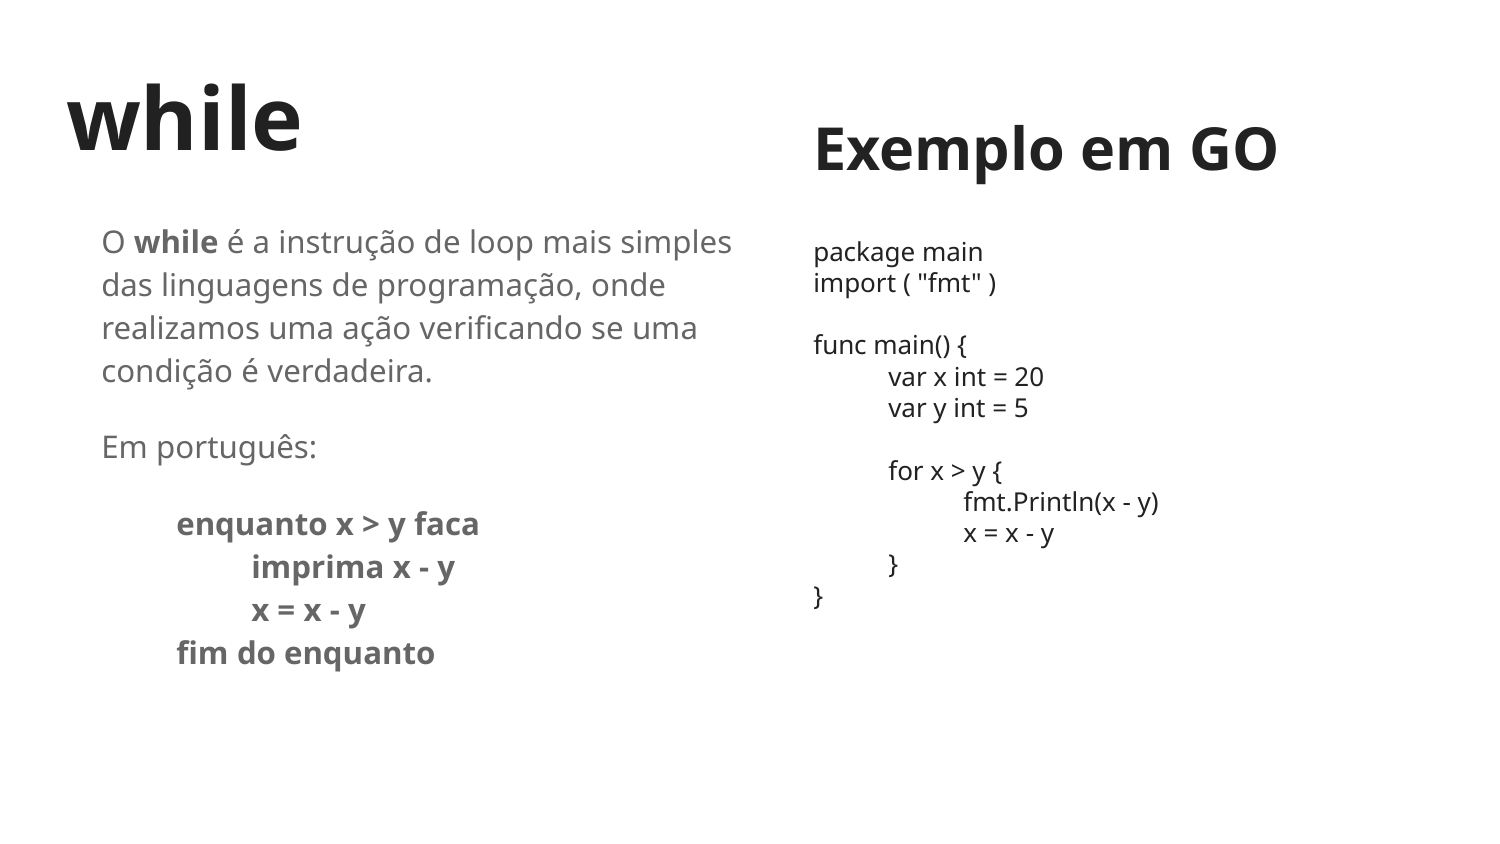

# while
Exemplo em GO
package main
import ( "fmt" )
func main() {
var x int = 20
var y int = 5
for x > y {
	fmt.Println(x - y)
x = x - y
}
}
O while é a instrução de loop mais simples das linguagens de programação, onde realizamos uma ação verificando se uma condição é verdadeira.
Em português:
enquanto x > y faca
imprima x - y
x = x - y
fim do enquanto